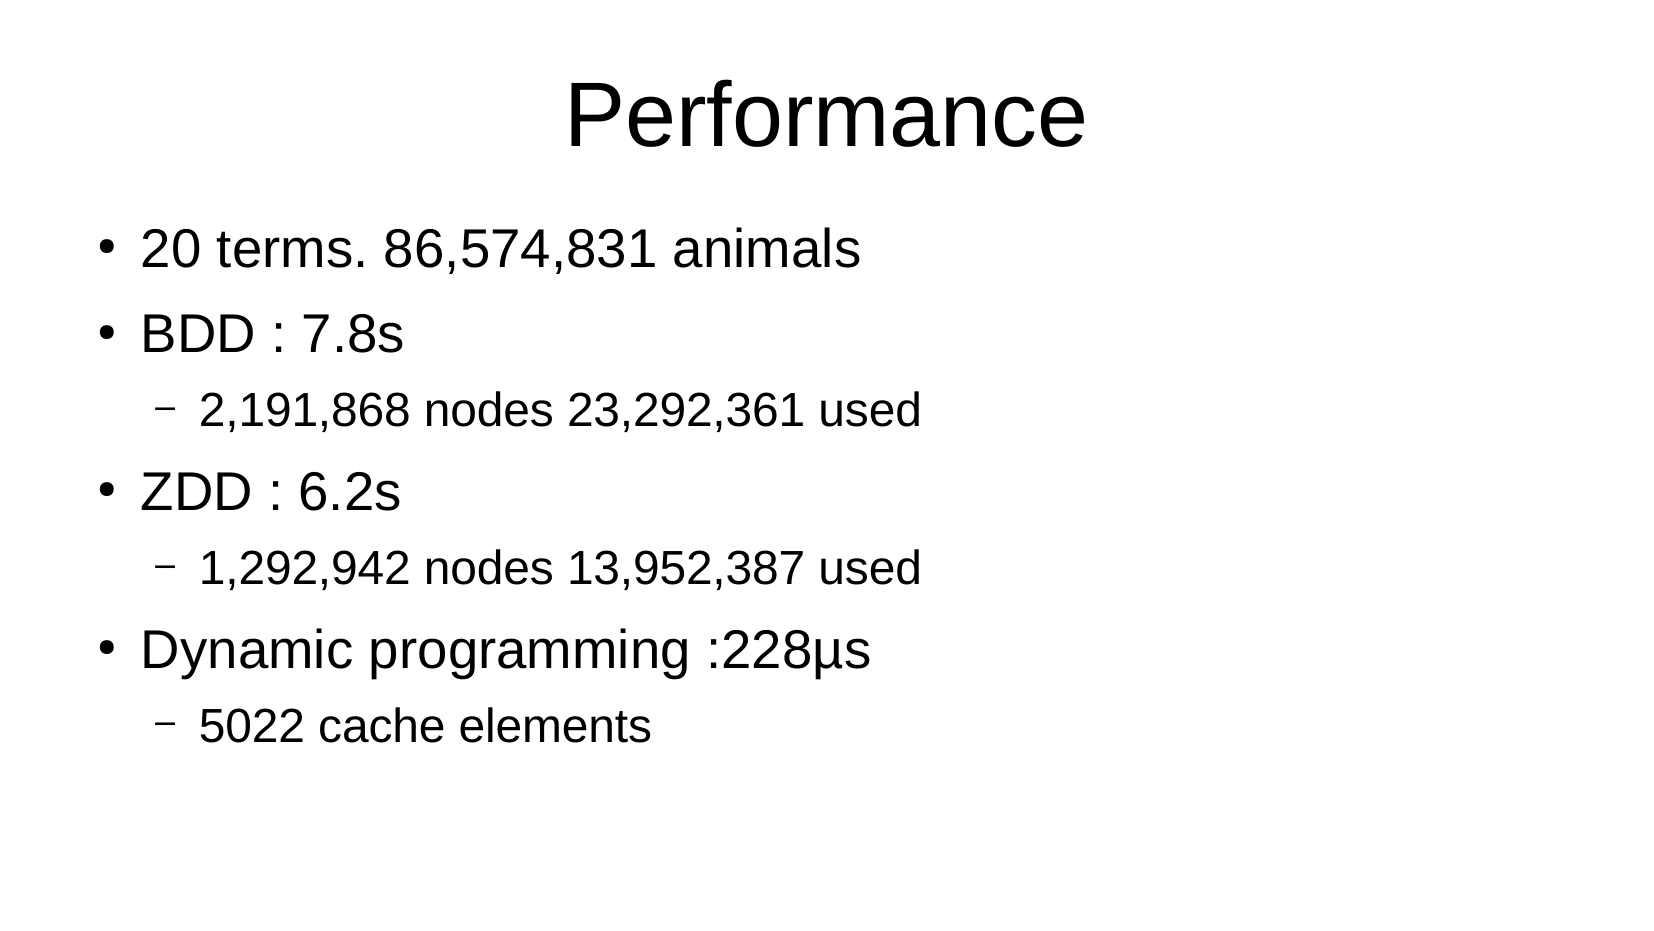

# Performance
20 terms. 86,574,831 animals
BDD : 7.8s
2,191,868 nodes 23,292,361 used
ZDD : 6.2s
1,292,942 nodes 13,952,387 used
Dynamic programming :228µs
5022 cache elements